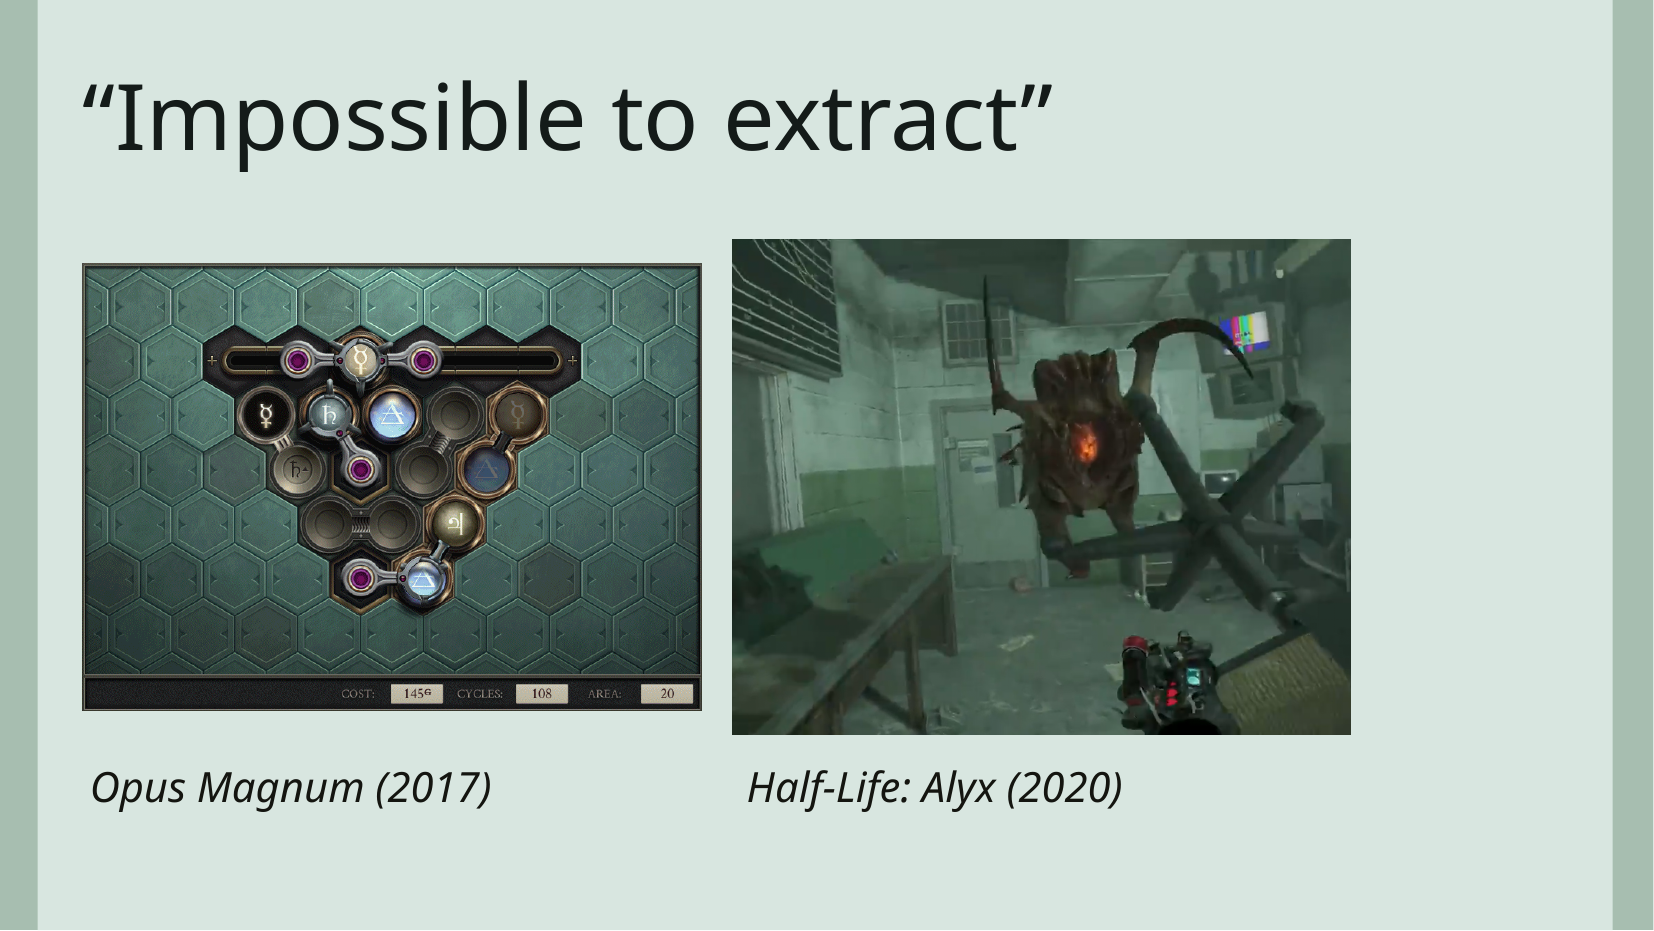

# “Impossible to extract”
Opus Magnum (2017)
Half-Life: Alyx (2020)